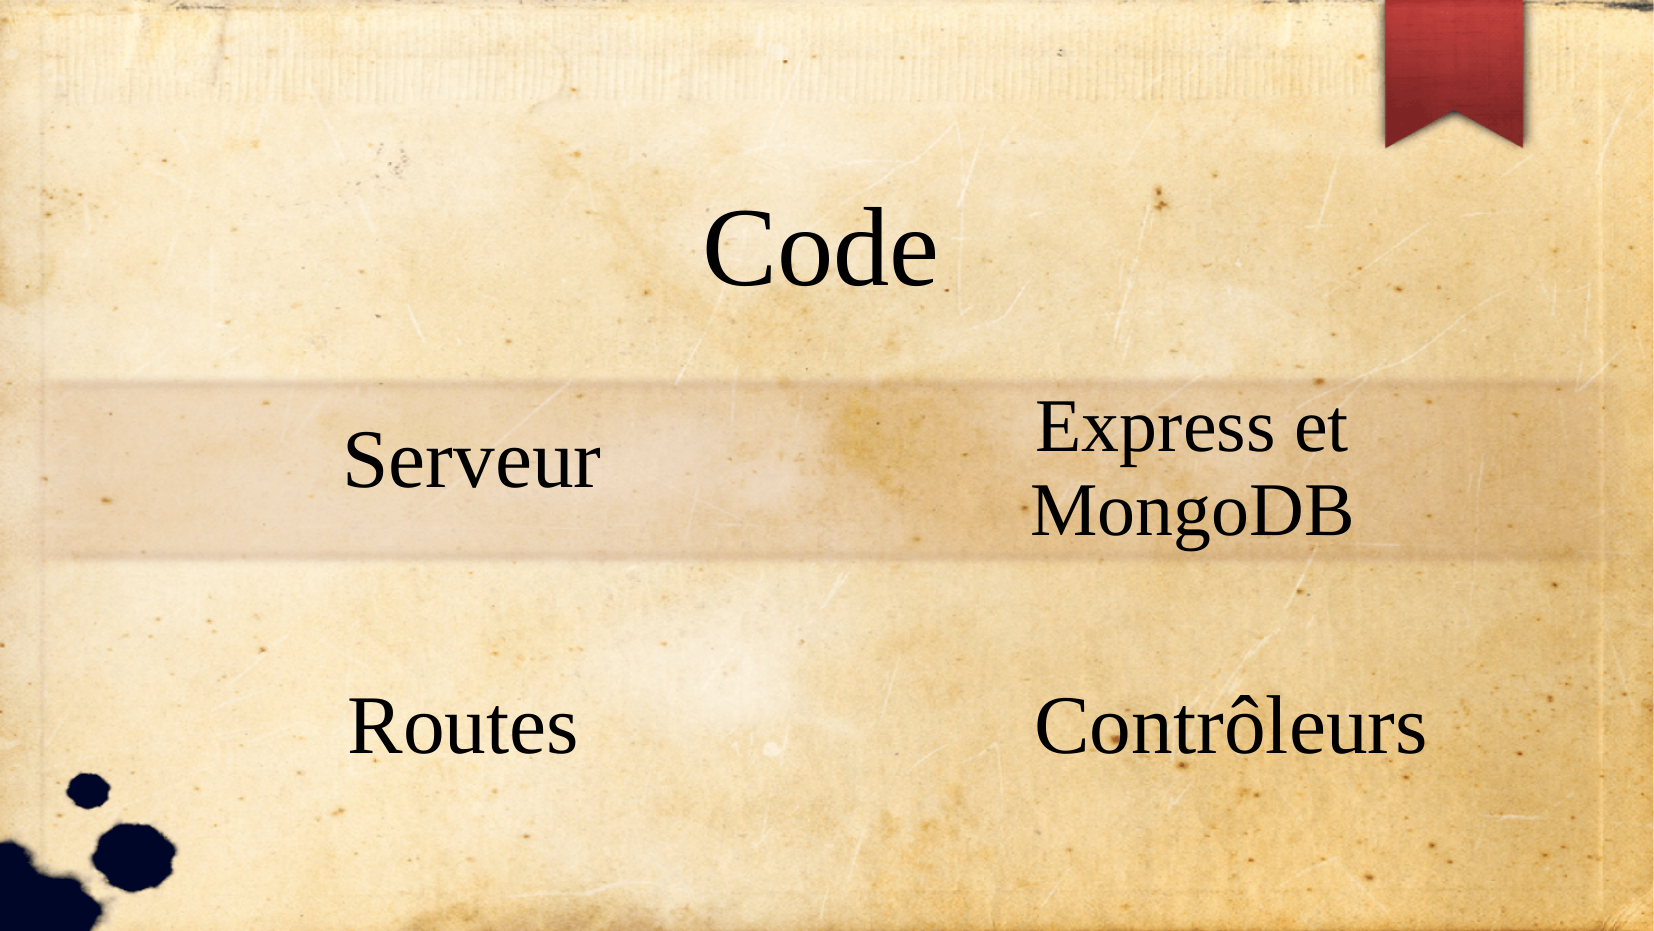

# Code
Express et MongoDB
Serveur
Routes
Contrôleurs